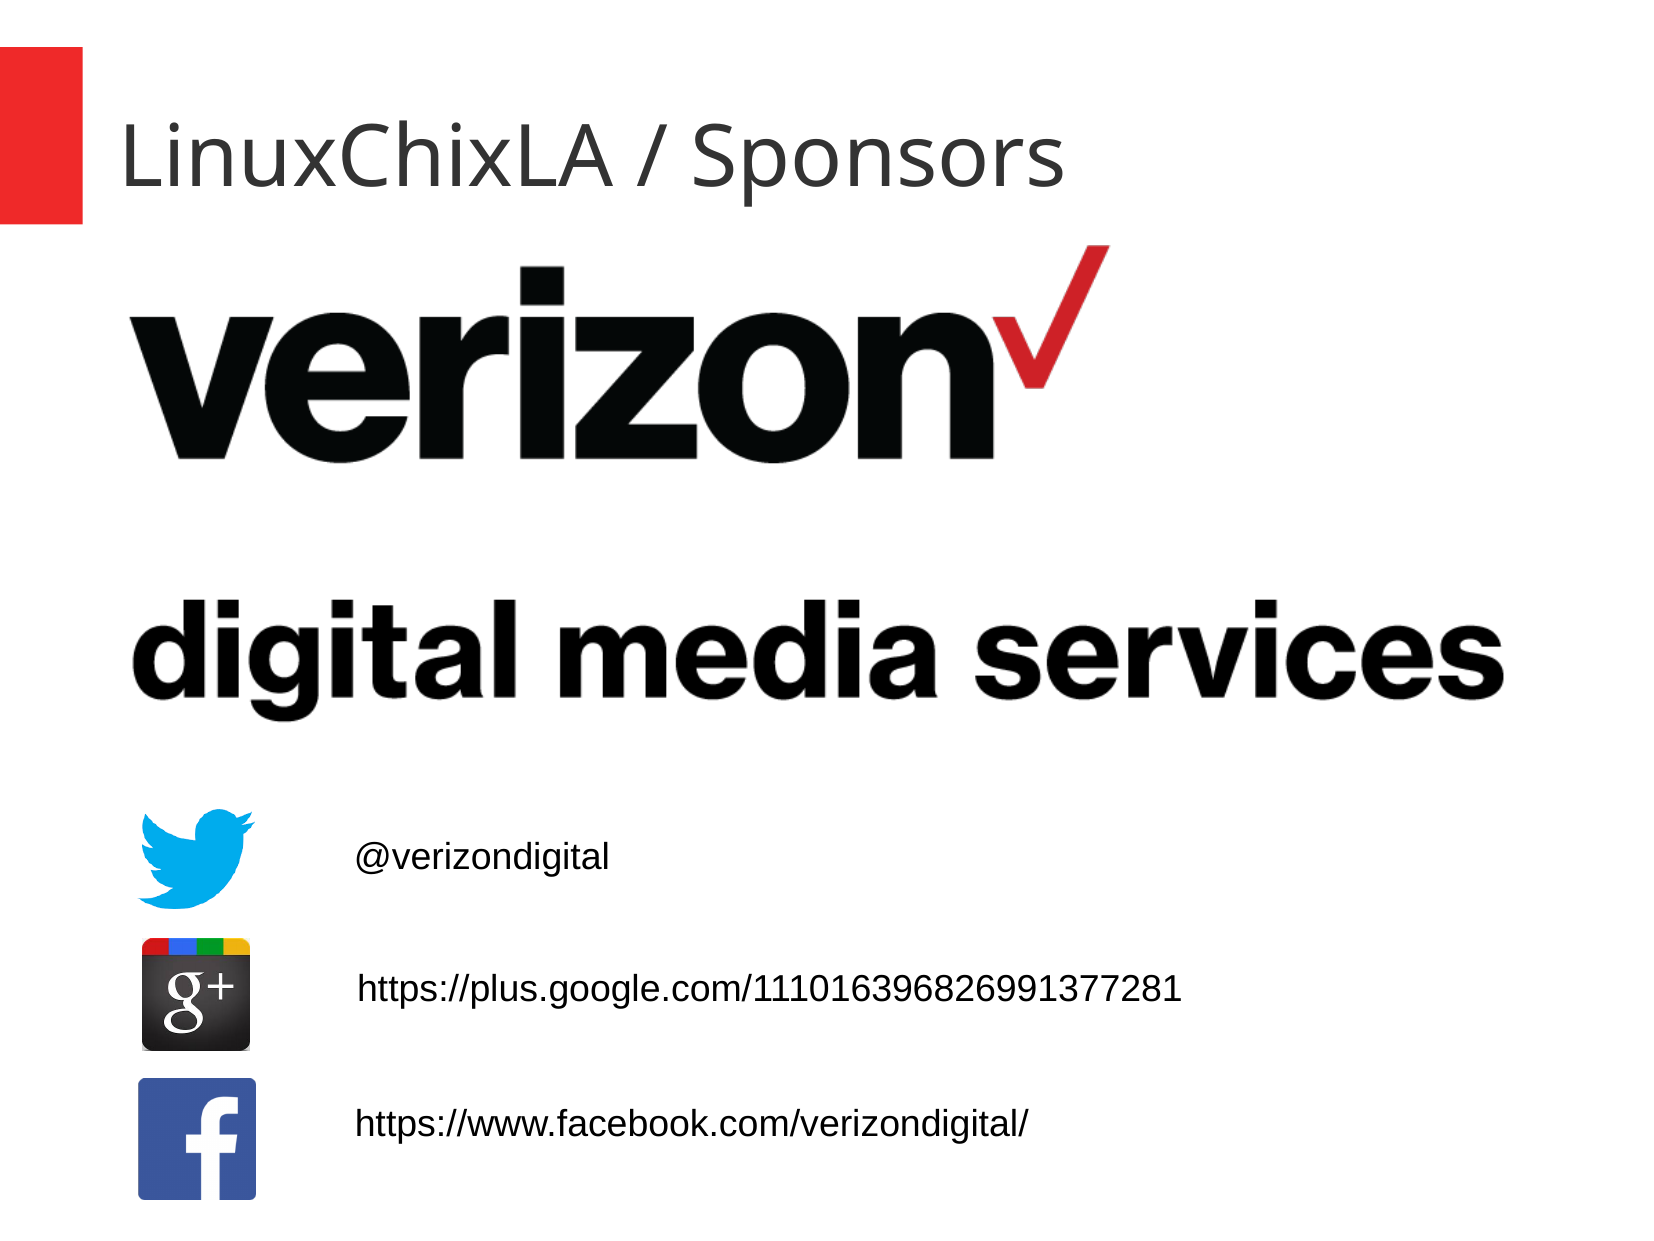

# LinuxChixLA / Sponsors
@verizondigital
https://plus.google.com/111016396826991377281
https://www.facebook.com/verizondigital/